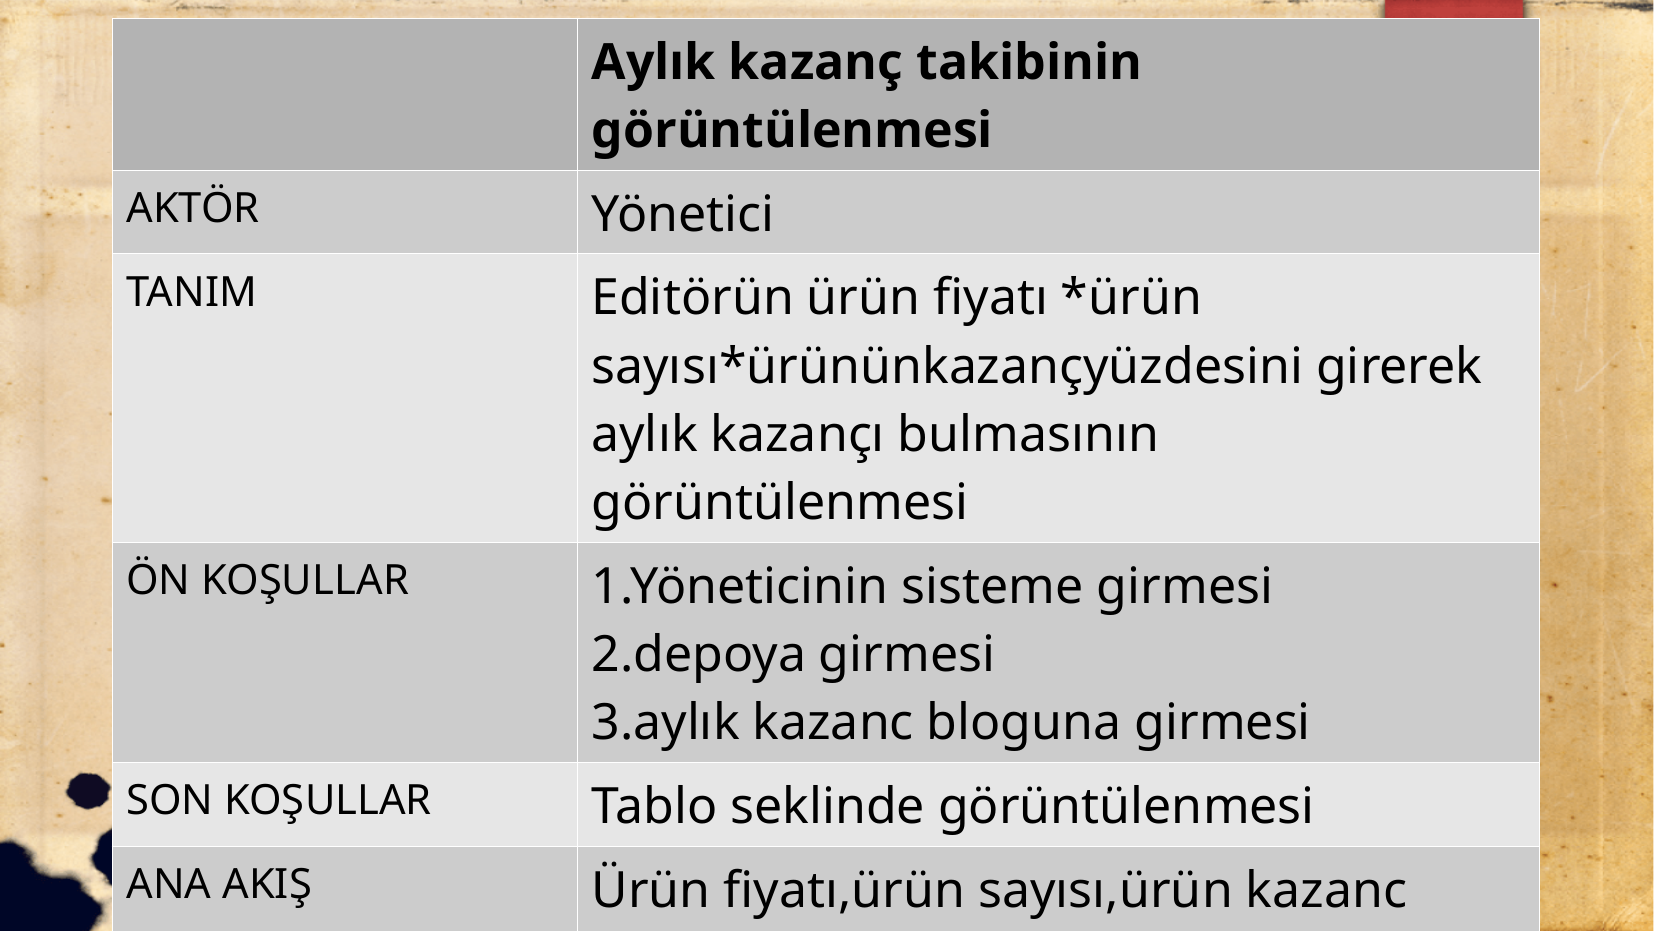

| | Aylık kazanç takibinin görüntülenmesi |
| --- | --- |
| AKTÖR | Yönetici |
| TANIM | Editörün ürün fiyatı \*ürün sayısı\*ürününkazançyüzdesini girerek aylık kazançı bulmasının görüntülenmesi |
| ÖN KOŞULLAR | 1.Yöneticinin sisteme girmesi 2.depoya girmesi 3.aylık kazanc bloguna girmesi |
| SON KOŞULLAR | Tablo seklinde görüntülenmesi |
| ANA AKIŞ | Ürün fiyatı,ürün sayısı,ürün kazanc yüzdesi bilgilerinin görüntülenmesi |
| ALTERNATİF AKIŞ | ------------------------------ |